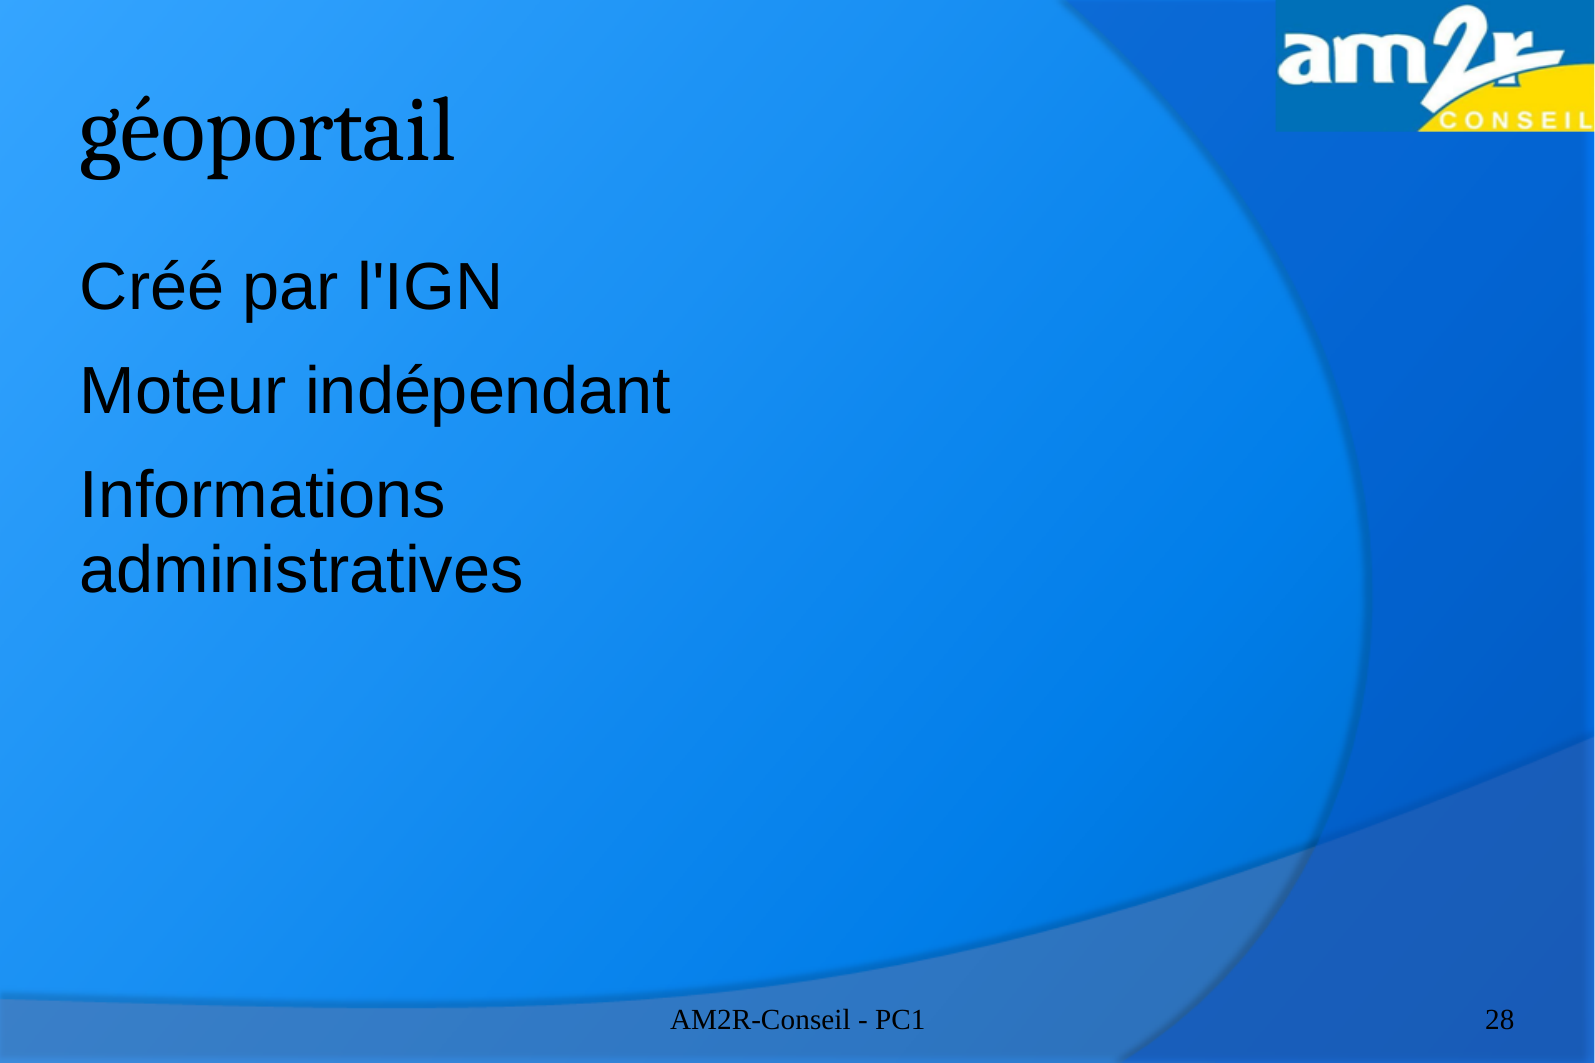

# géoportail
Créé par l'IGN
Moteur indépendant
Informations administratives
AM2R-Conseil - PC1
28